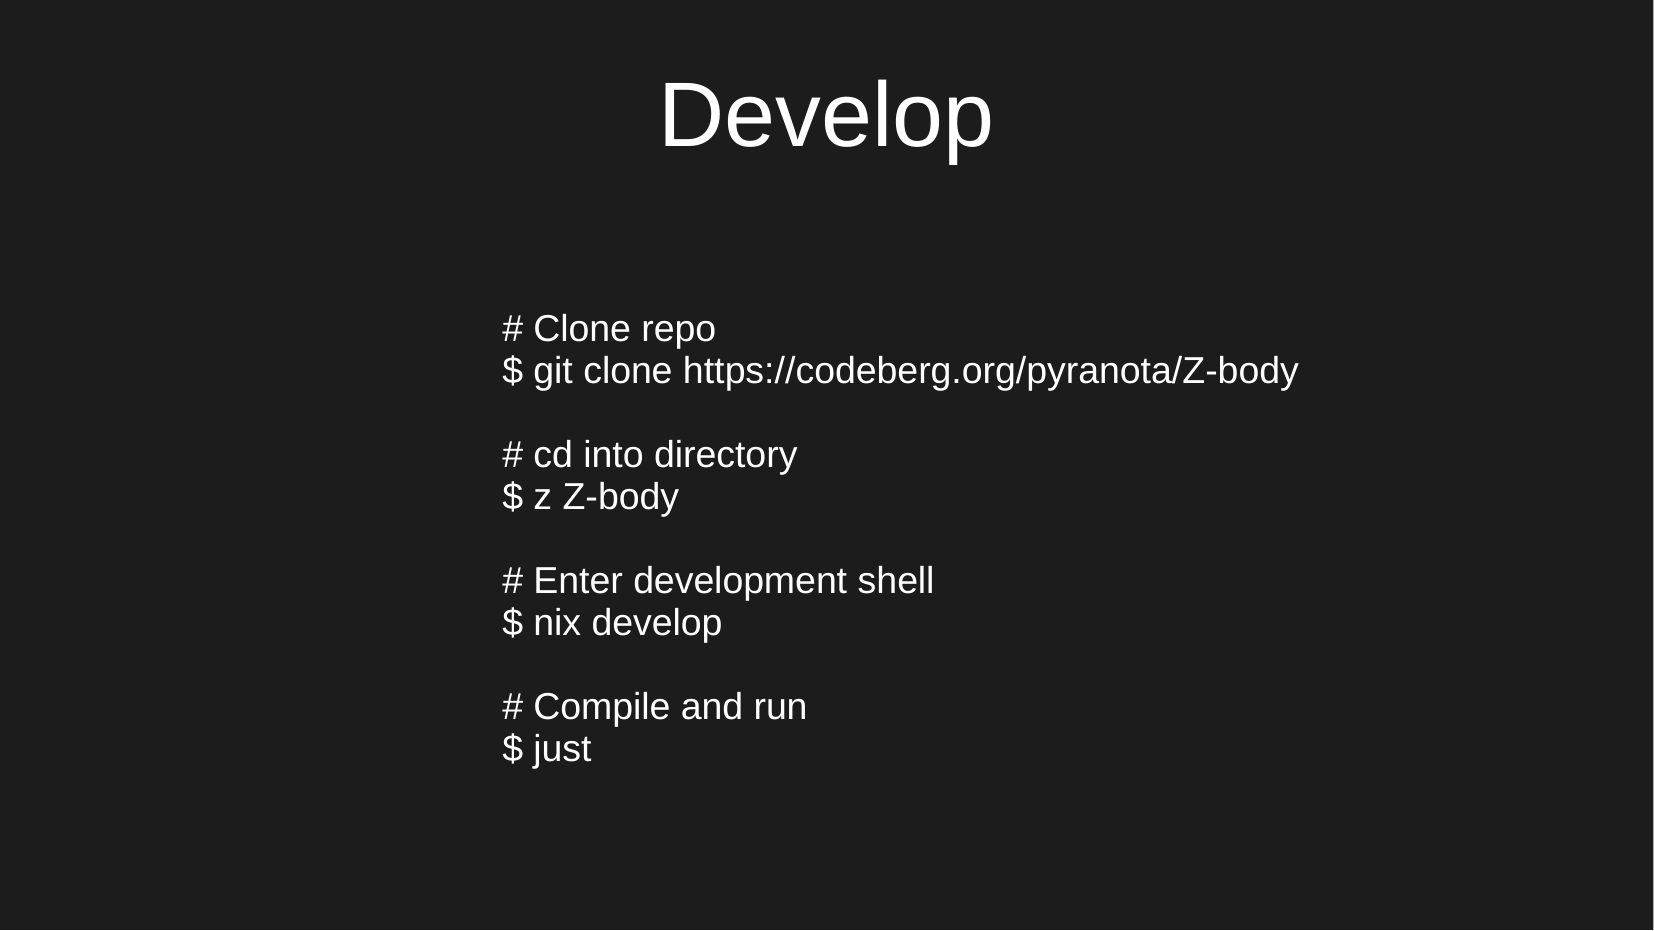

# Develop
# Clone repo
$ git clone https://codeberg.org/pyranota/Z-body
# cd into directory
$ z Z-body
# Enter development shell
$ nix develop
# Compile and run
$ just